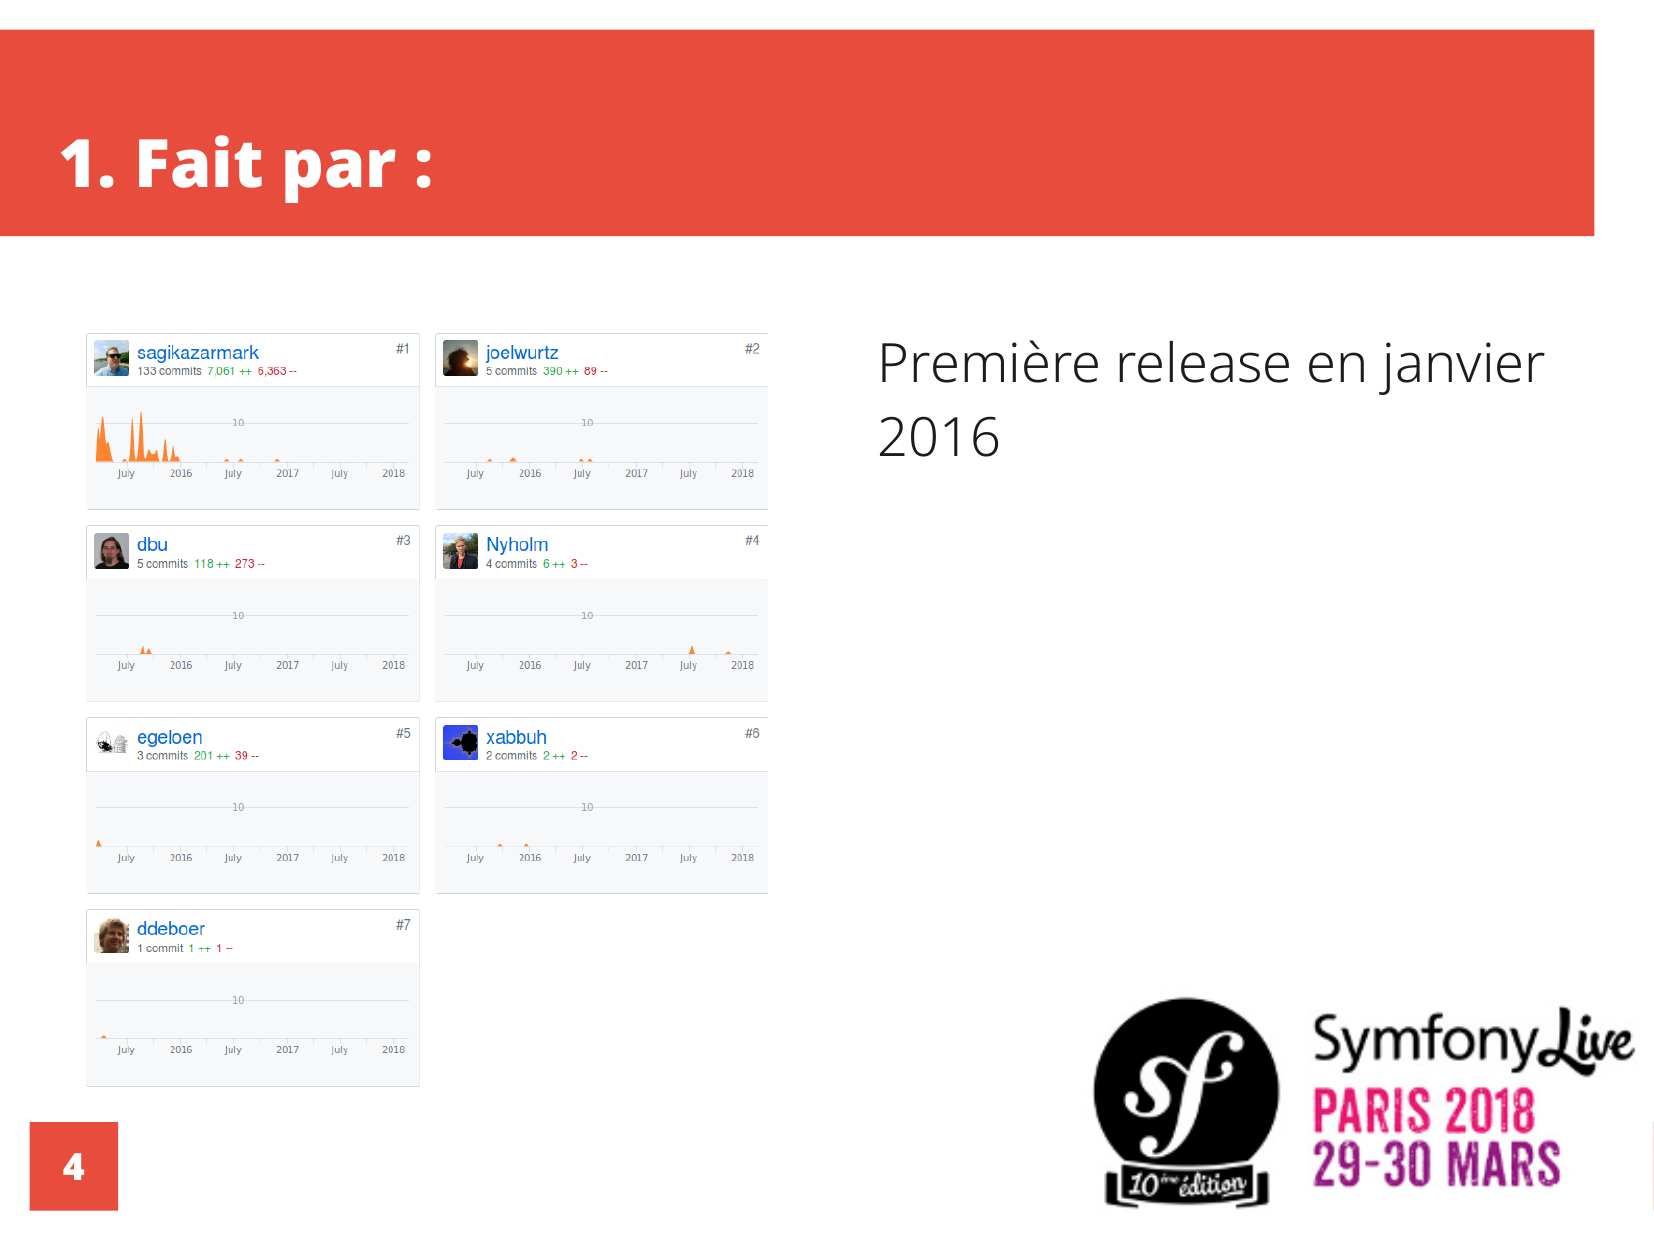

# 1. Fait par :
Première release en janvier 2016
4